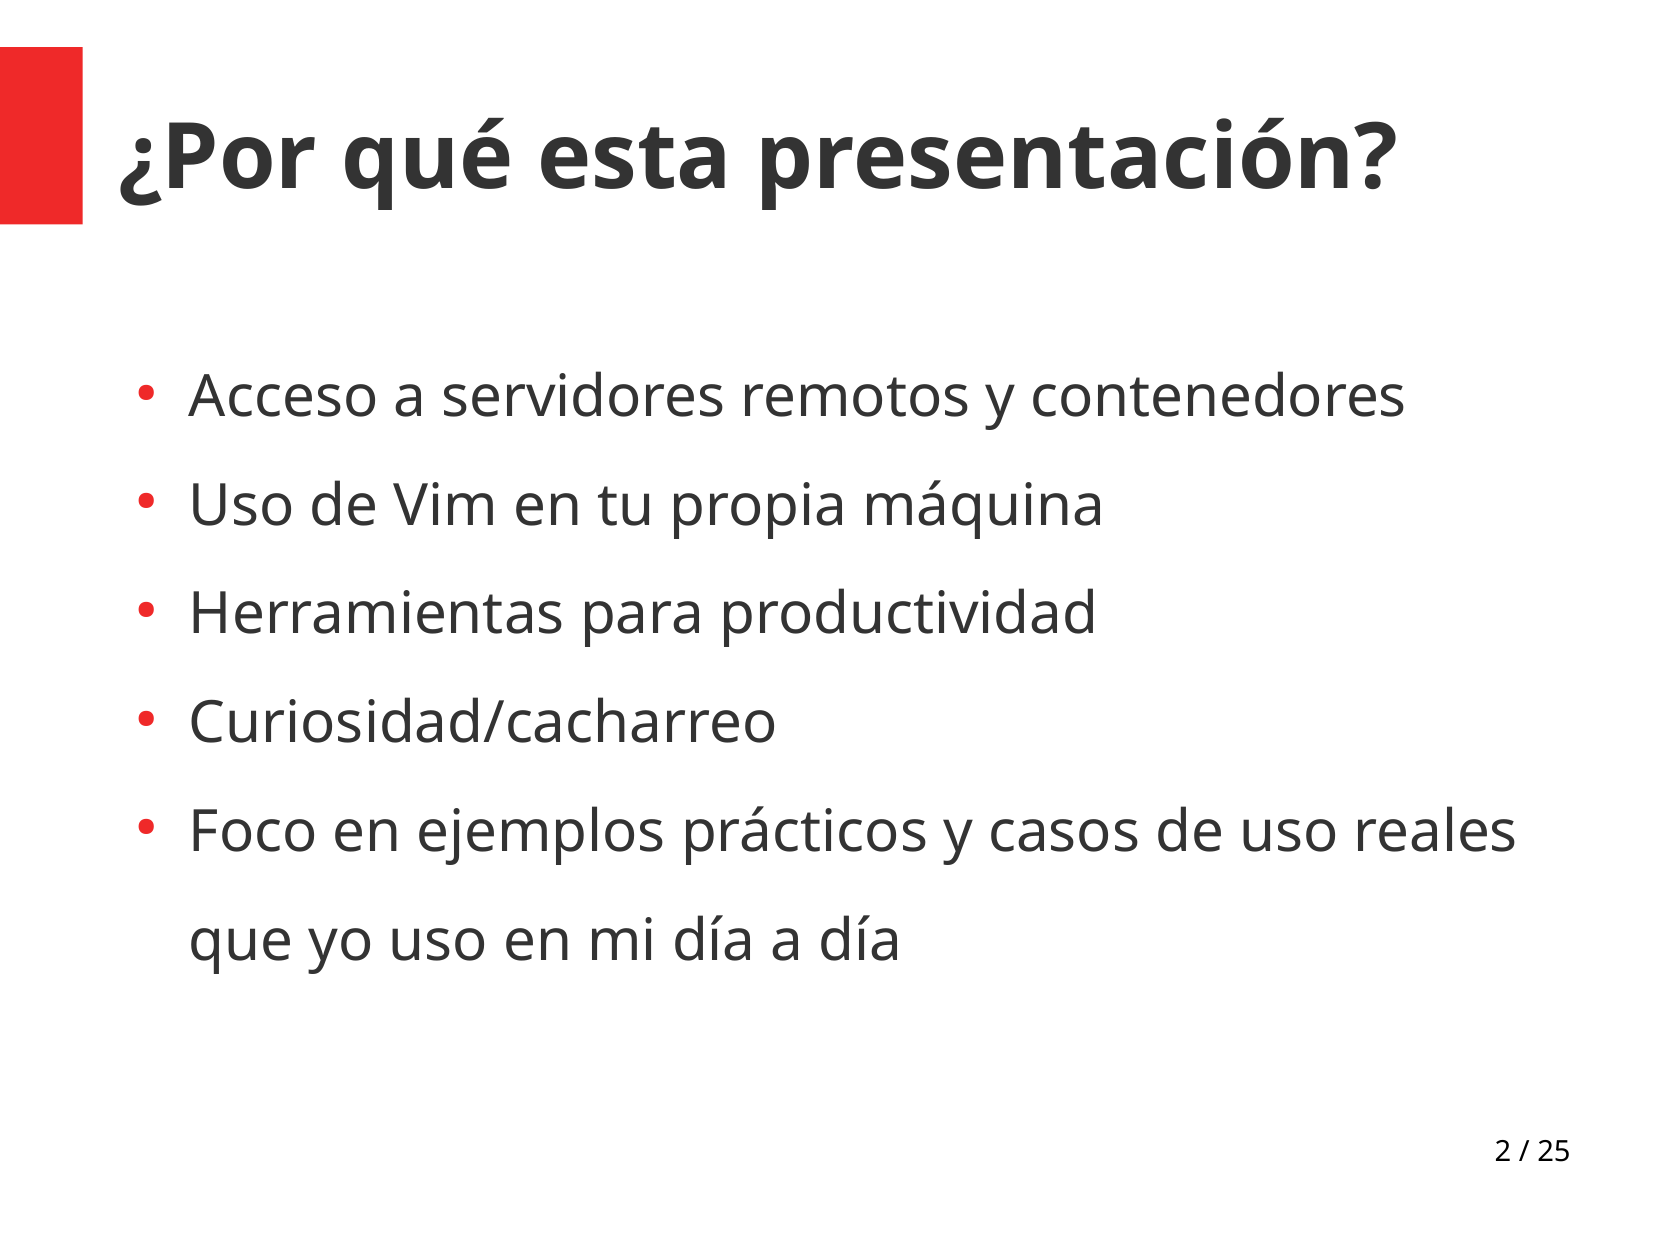

# ¿Por qué esta presentación?
Acceso a servidores remotos y contenedores
Uso de Vim en tu propia máquina
Herramientas para productividad
Curiosidad/cacharreo
Foco en ejemplos prácticos y casos de uso reales
que yo uso en mi día a día
2